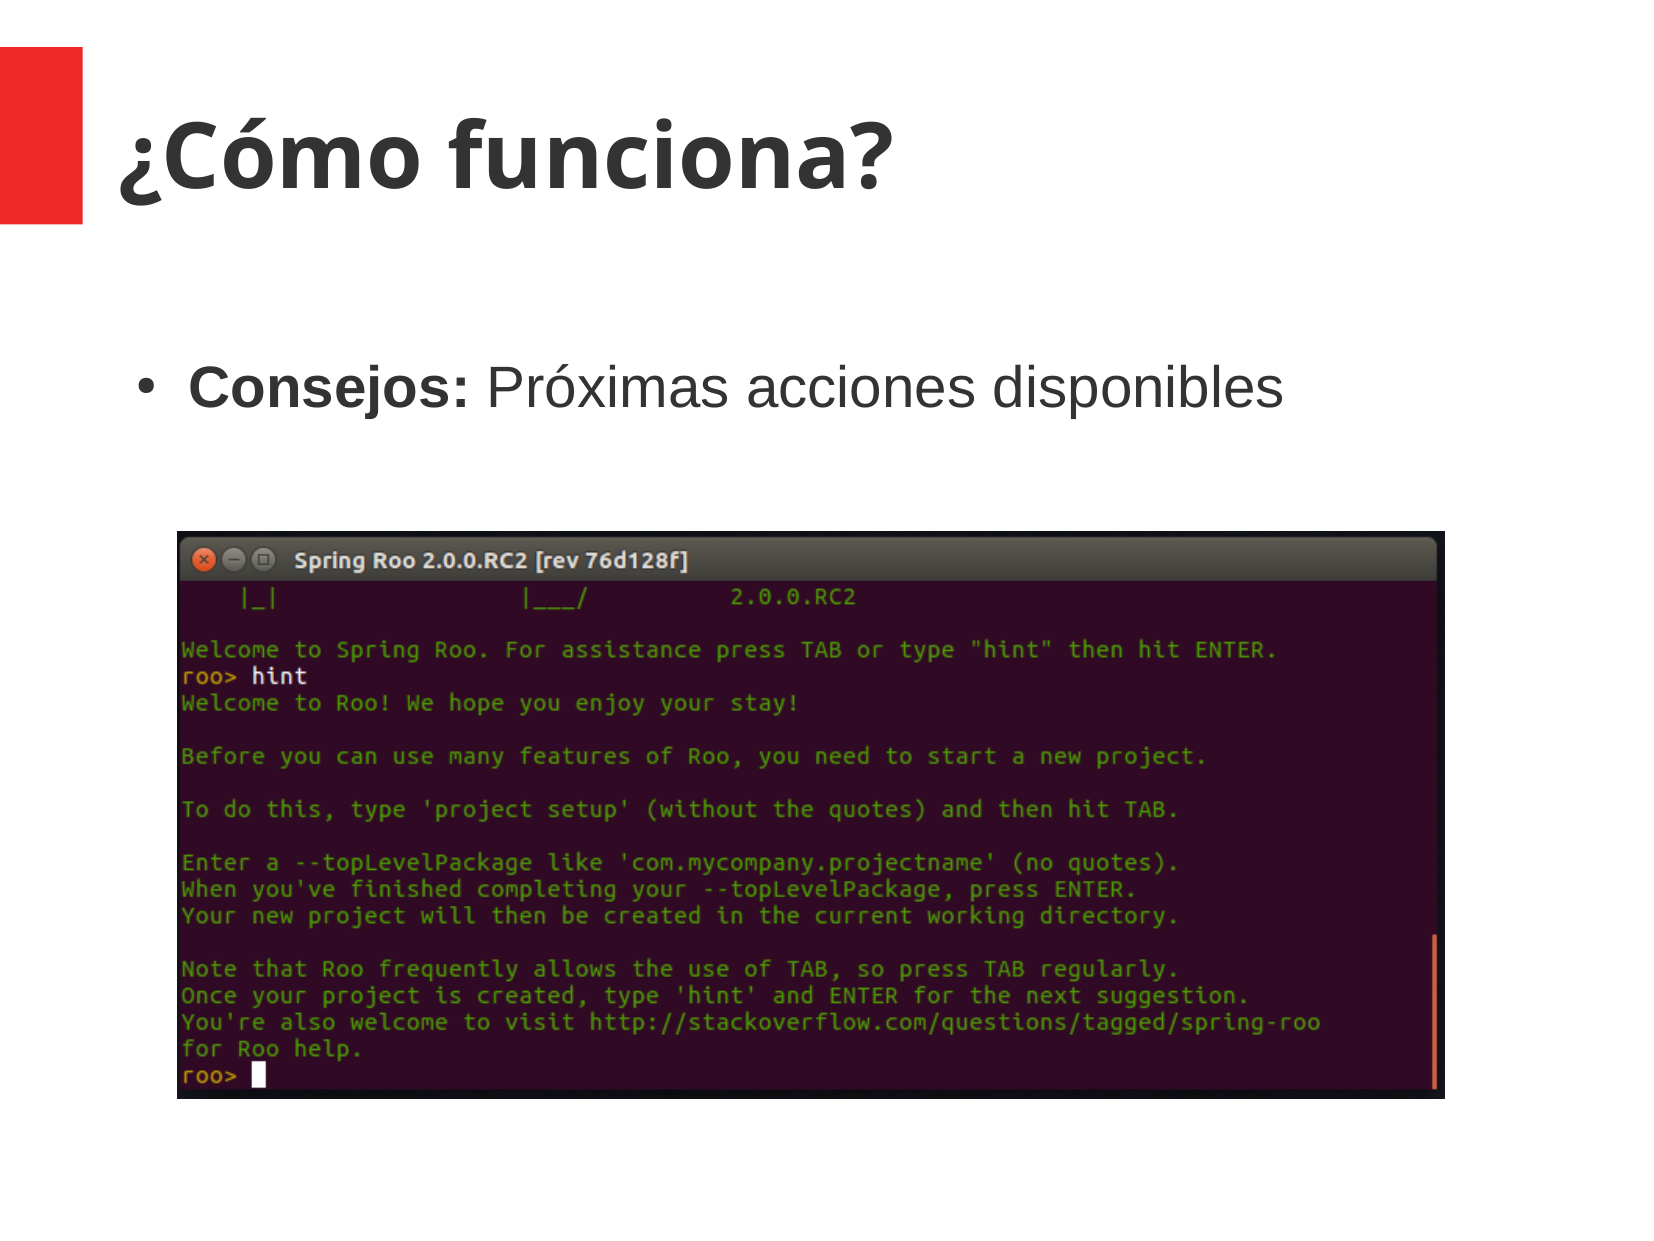

# ¿Cómo funciona?
Consejos: Próximas acciones disponibles